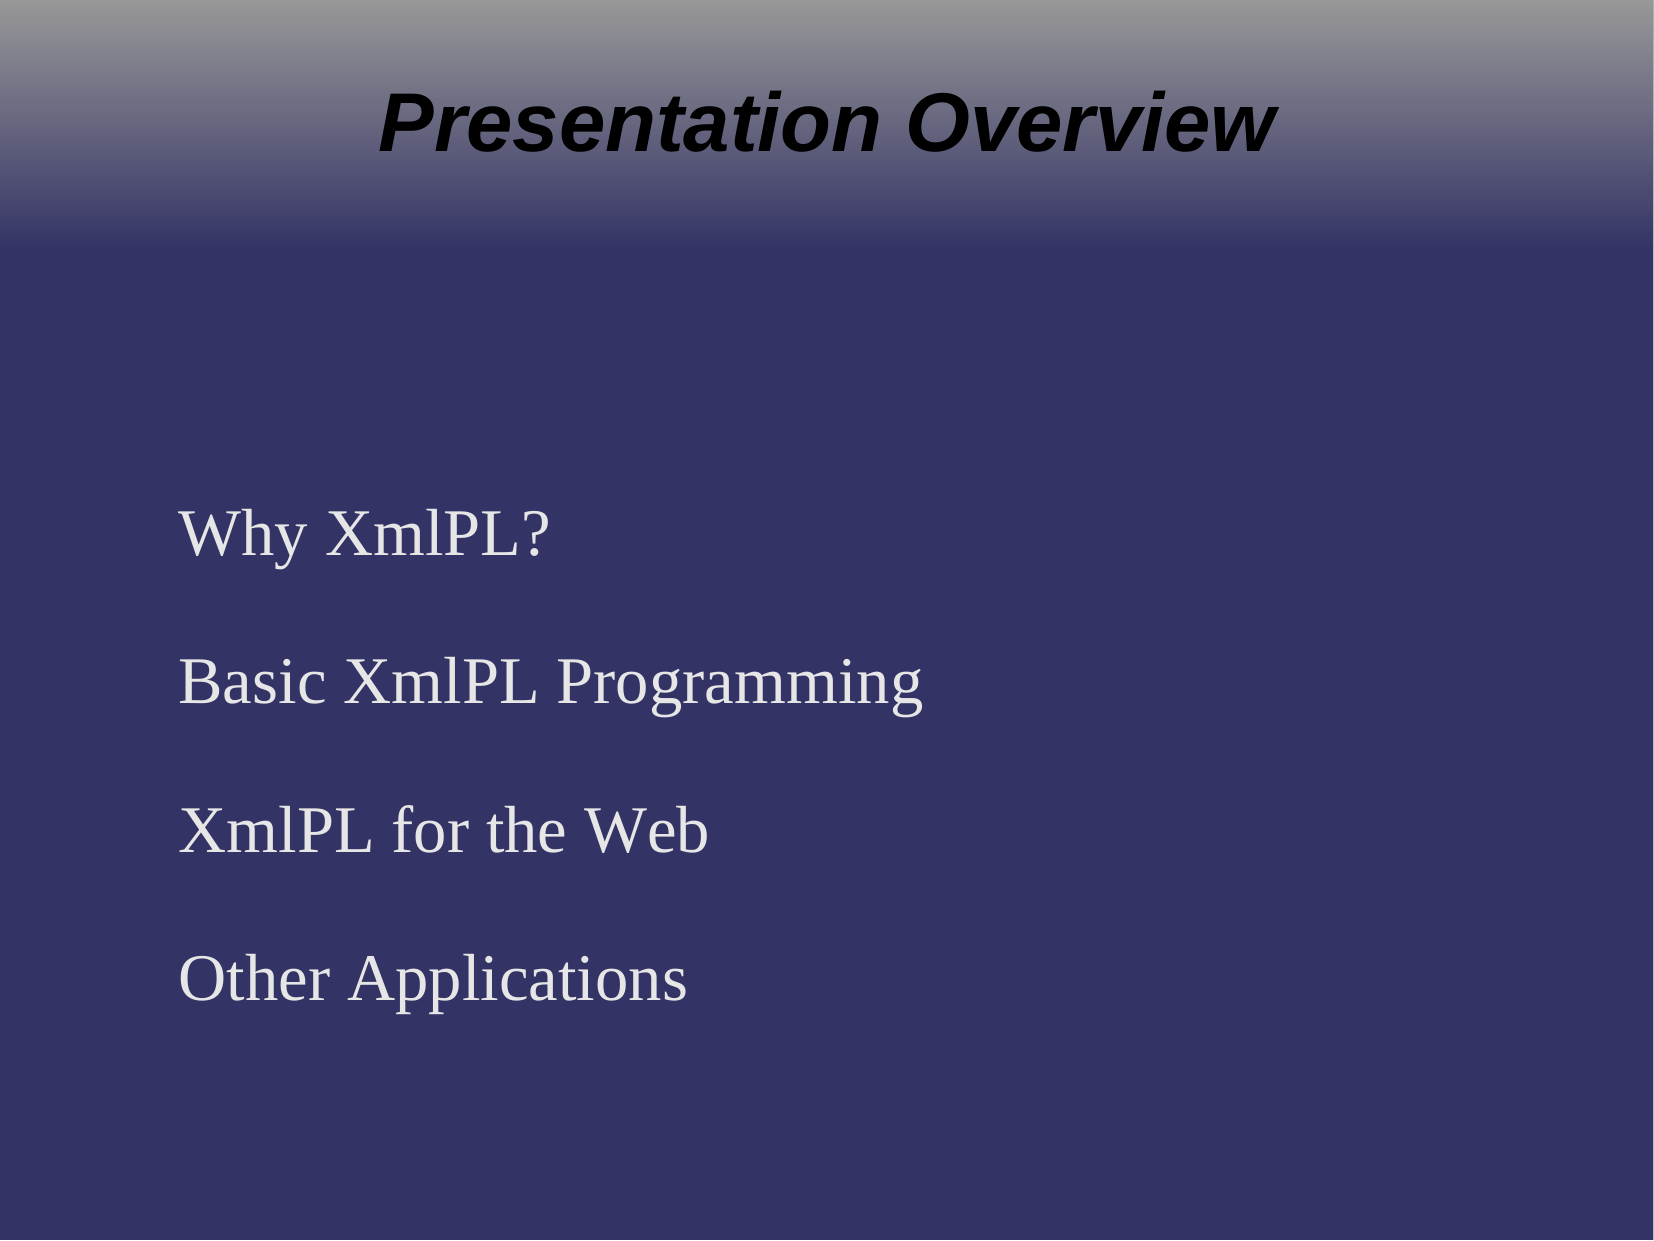

# Presentation Overview
Why XmlPL?
Basic XmlPL Programming
XmlPL for the Web
Other Applications